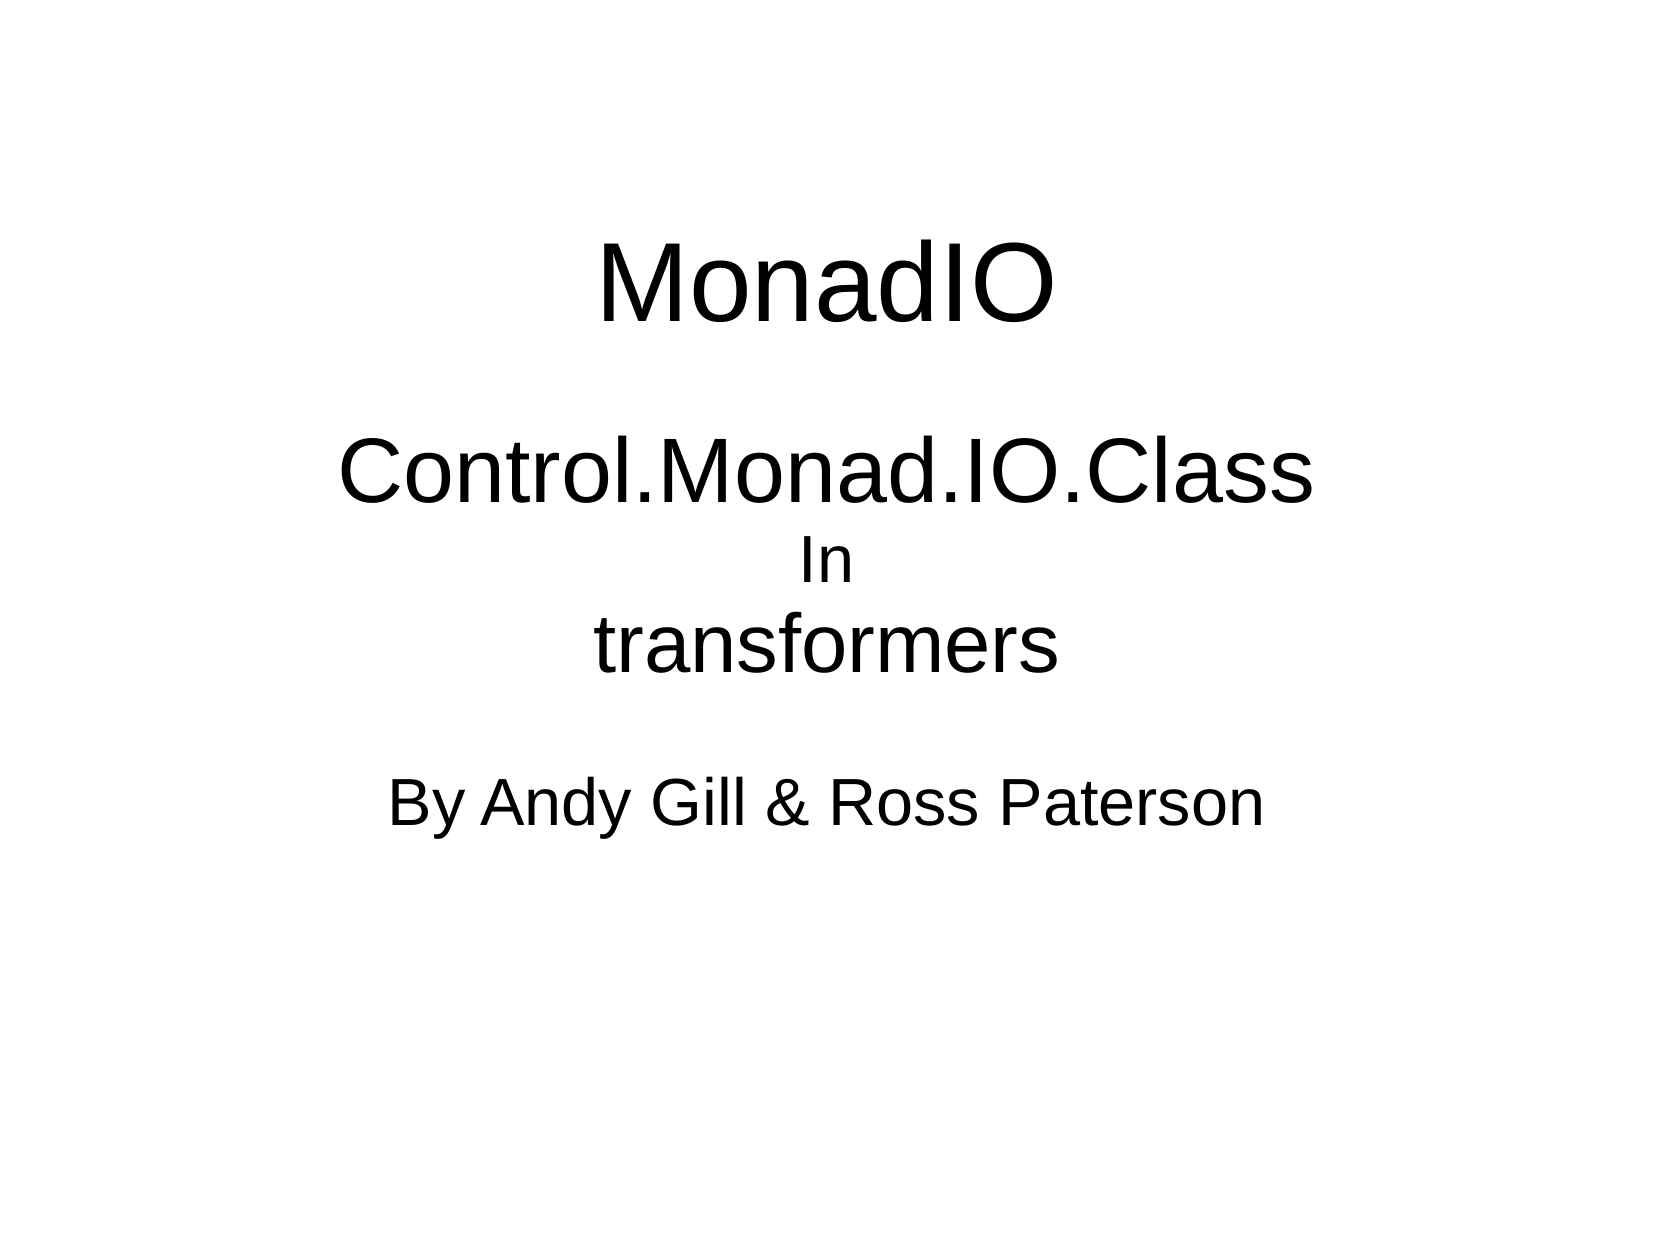

# MonadIO
Control.Monad.IO.Class
In
transformers
By Andy Gill & Ross Paterson